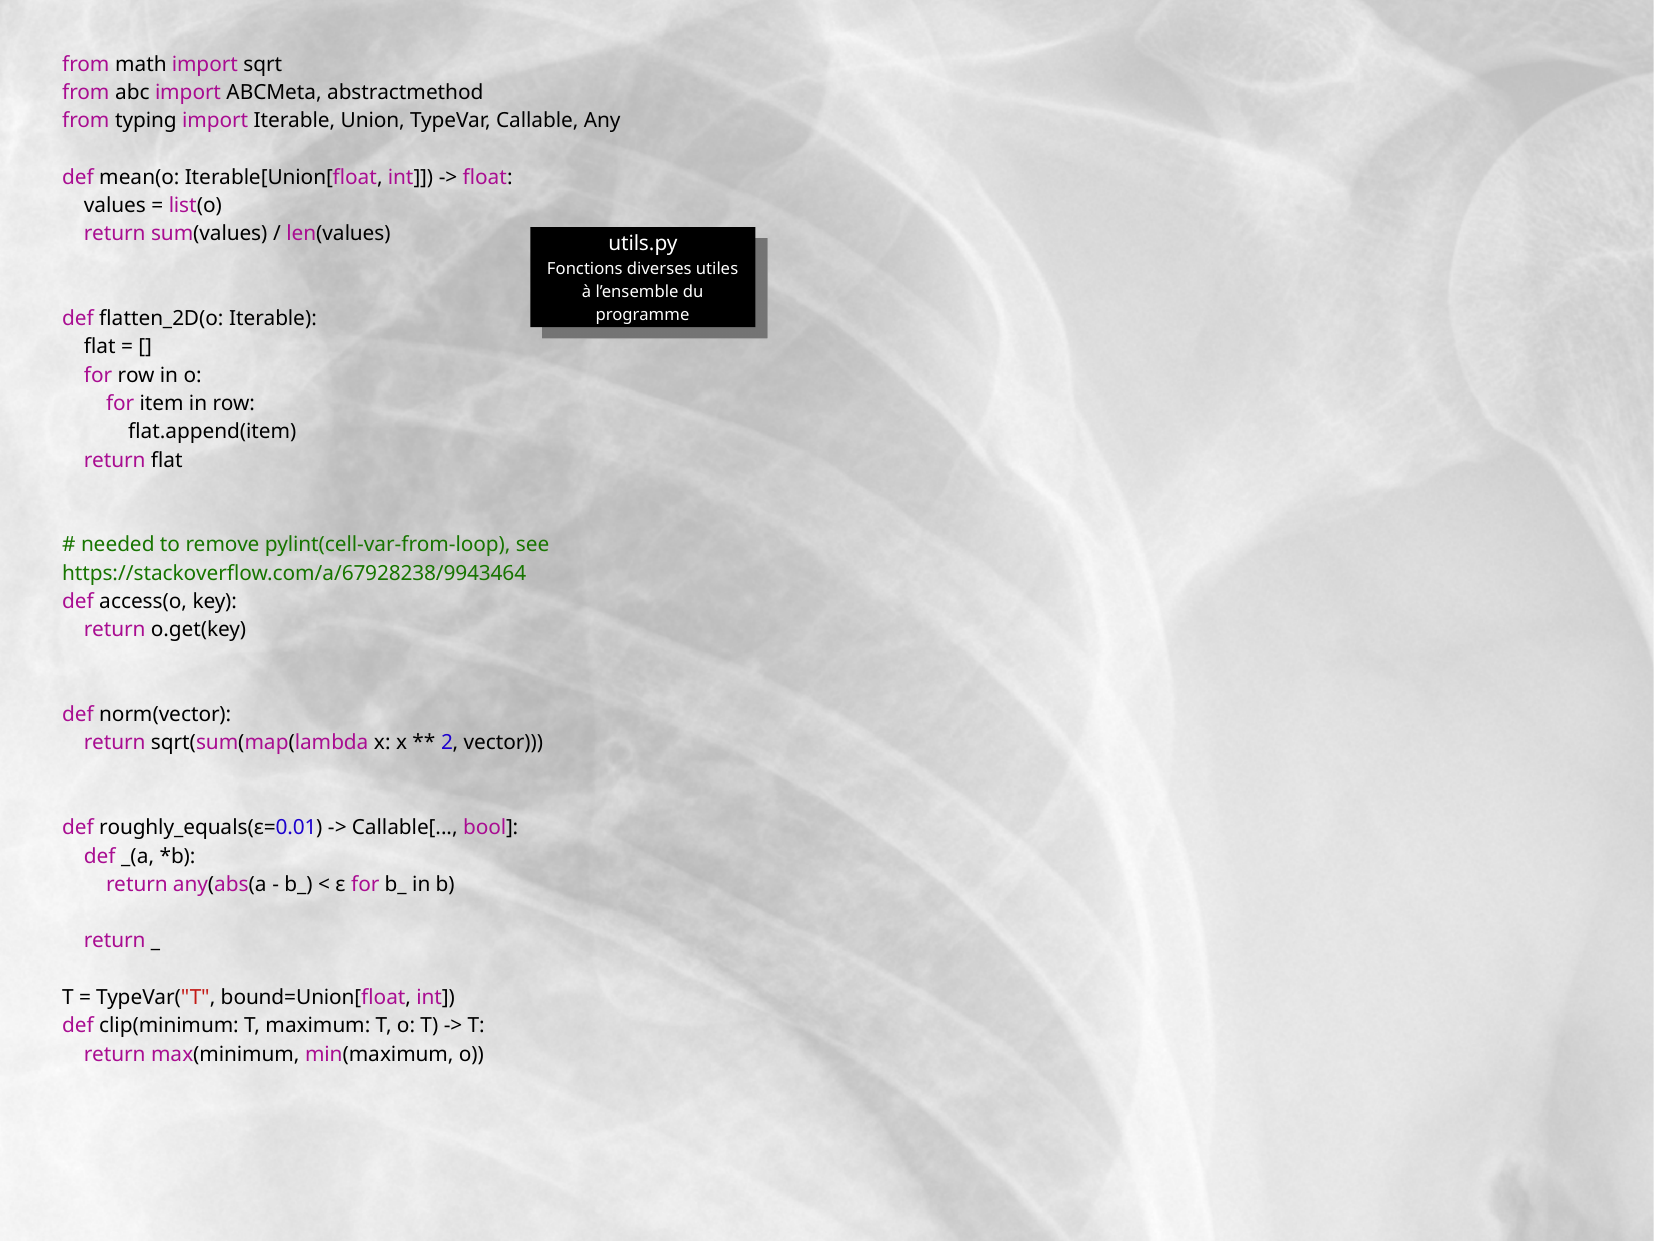

from math import sqrt
from abc import ABCMeta, abstractmethod
from typing import Iterable, Union, TypeVar, Callable, Any
def mean(o: Iterable[Union[float, int]]) -> float:
 values = list(o)
 return sum(values) / len(values)
def flatten_2D(o: Iterable):
 flat = []
 for row in o:
 for item in row:
 flat.append(item)
 return flat
# needed to remove pylint(cell-var-from-loop), see https://stackoverflow.com/a/67928238/9943464
def access(o, key):
 return o.get(key)
def norm(vector):
 return sqrt(sum(map(lambda x: x ** 2, vector)))
def roughly_equals(ε=0.01) -> Callable[..., bool]:
 def _(a, *b):
 return any(abs(a - b_) < ε for b_ in b)
 return _
T = TypeVar("T", bound=Union[float, int])
def clip(minimum: T, maximum: T, o: T) -> T:
 return max(minimum, min(maximum, o))
T = TypeVar("T")
def partition(o: Iterable[T], layout: Union[list[int], tuple[int]]) -> list[list[T]]:
 """
 Chunks o into chunks of sizes given by layout.
 >>> partition([1, 2, 3, 4, 5, 6, 7, 8, 9], (3, 3, 3))
 [[1, 2, 3], [4, 5, 6], [7, 8, 9]]
 >>> partition([1, 2, 3, 4, 5, 6, 7, 8, 9, 10, 11, 12], (4, 4, 4))
 [[1, 2, 3, 4], [5, 6, 7, 8], [9, 10, 11, 12]]
 >>> partition([1, 2, 3, 4, 5, 6, 7, 8, 9, 10, 11, 12], (6, 2, 4))
 [[1, 2, 3, 4, 5, 6], [7, 8], [9, 10, 11, 12]]
 """
 # can't use [[]] * len(layout) as all sublists will be views of the same sublist
 partitions = []
 for _ in layout:
 partitions.append([])
 index_in_partition = 0
 current_partition = 0
 for item in o:
 partitions[current_partition].append(item)
 if index_in_partition == layout[current_partition] - 1:
 current_partition += 1
 index_in_partition = 0
 else:
 index_in_partition += 1
 return partitions
utils.py
Fonctions diverses utiles à l’ensemble du programme